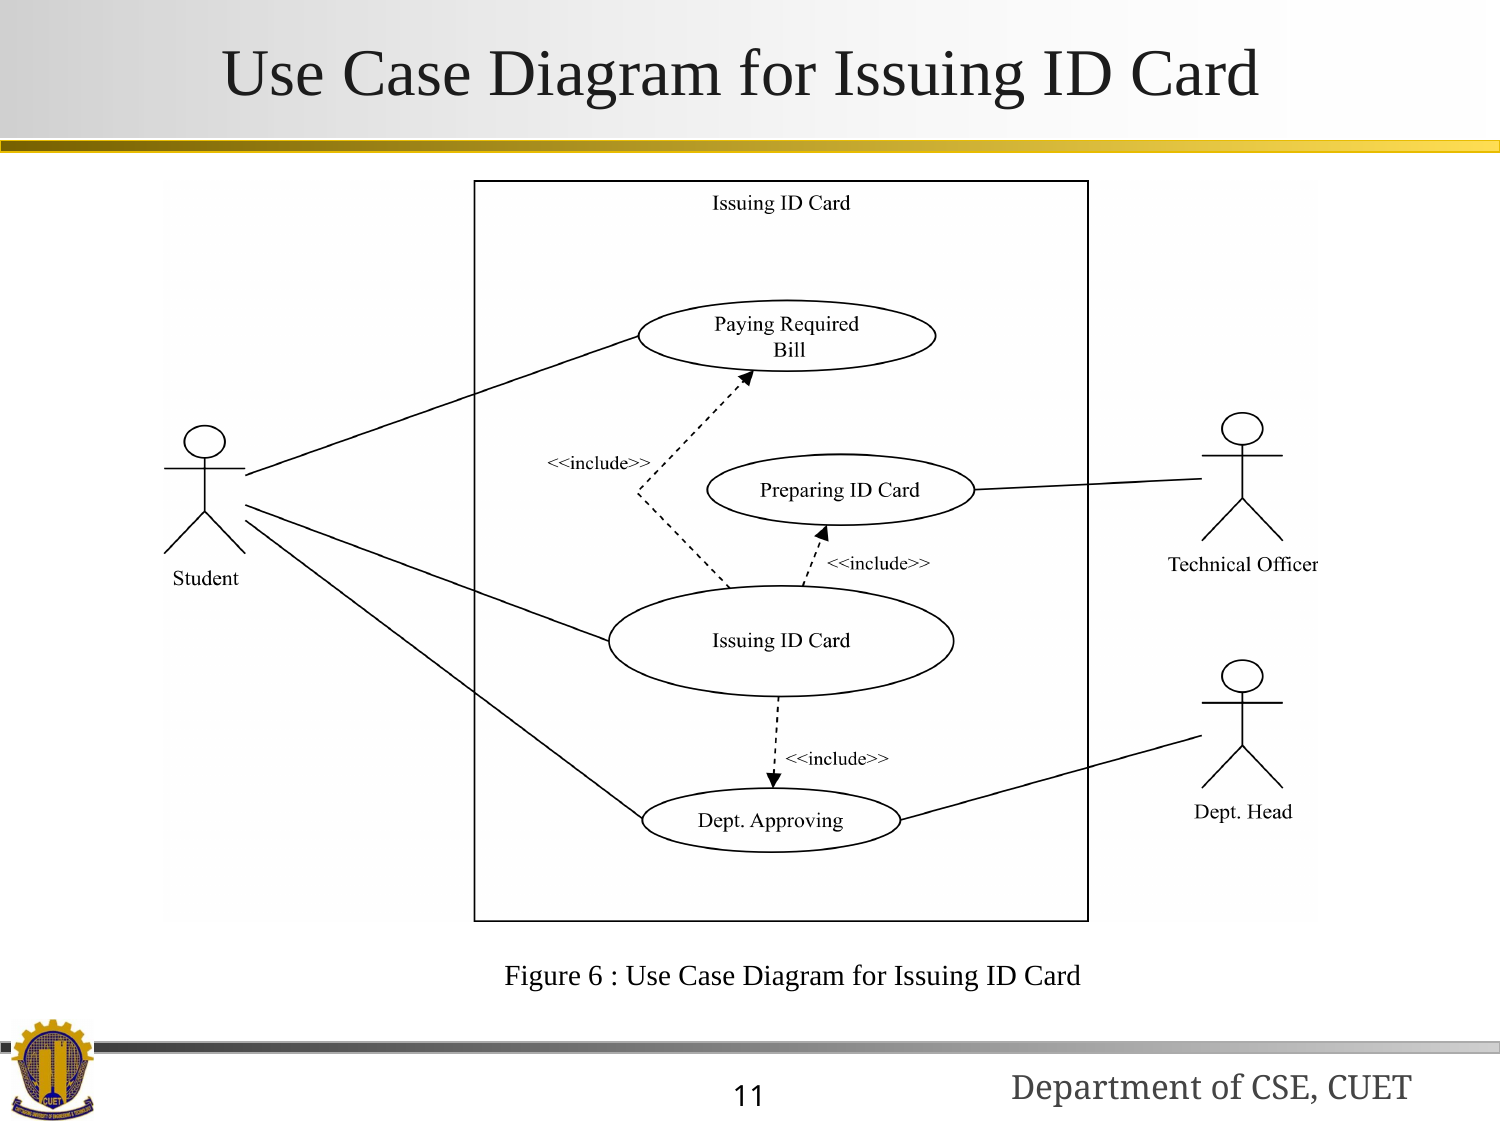

# Use Case Diagram for Issuing ID Card
 Figure 6 : Use Case Diagram for Issuing ID Card